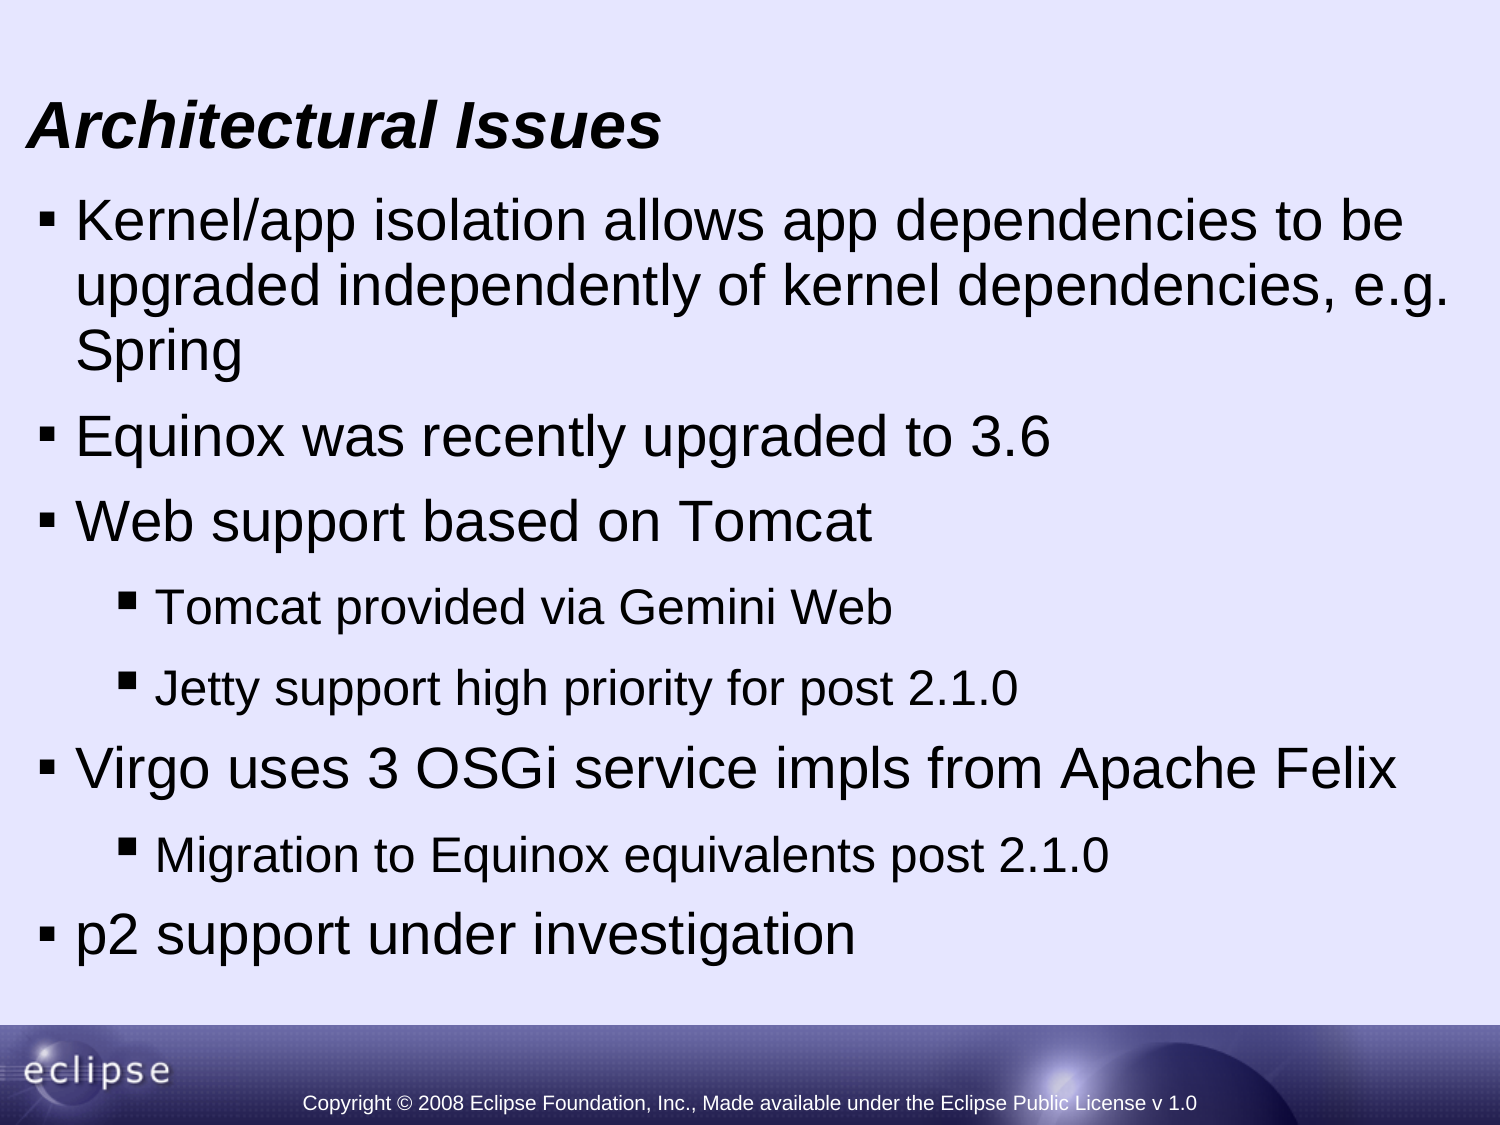

# Architectural Issues
Kernel/app isolation allows app dependencies to be upgraded independently of kernel dependencies, e.g. Spring
Equinox was recently upgraded to 3.6
Web support based on Tomcat
Tomcat provided via Gemini Web
Jetty support high priority for post 2.1.0
Virgo uses 3 OSGi service impls from Apache Felix
Migration to Equinox equivalents post 2.1.0
p2 support under investigation